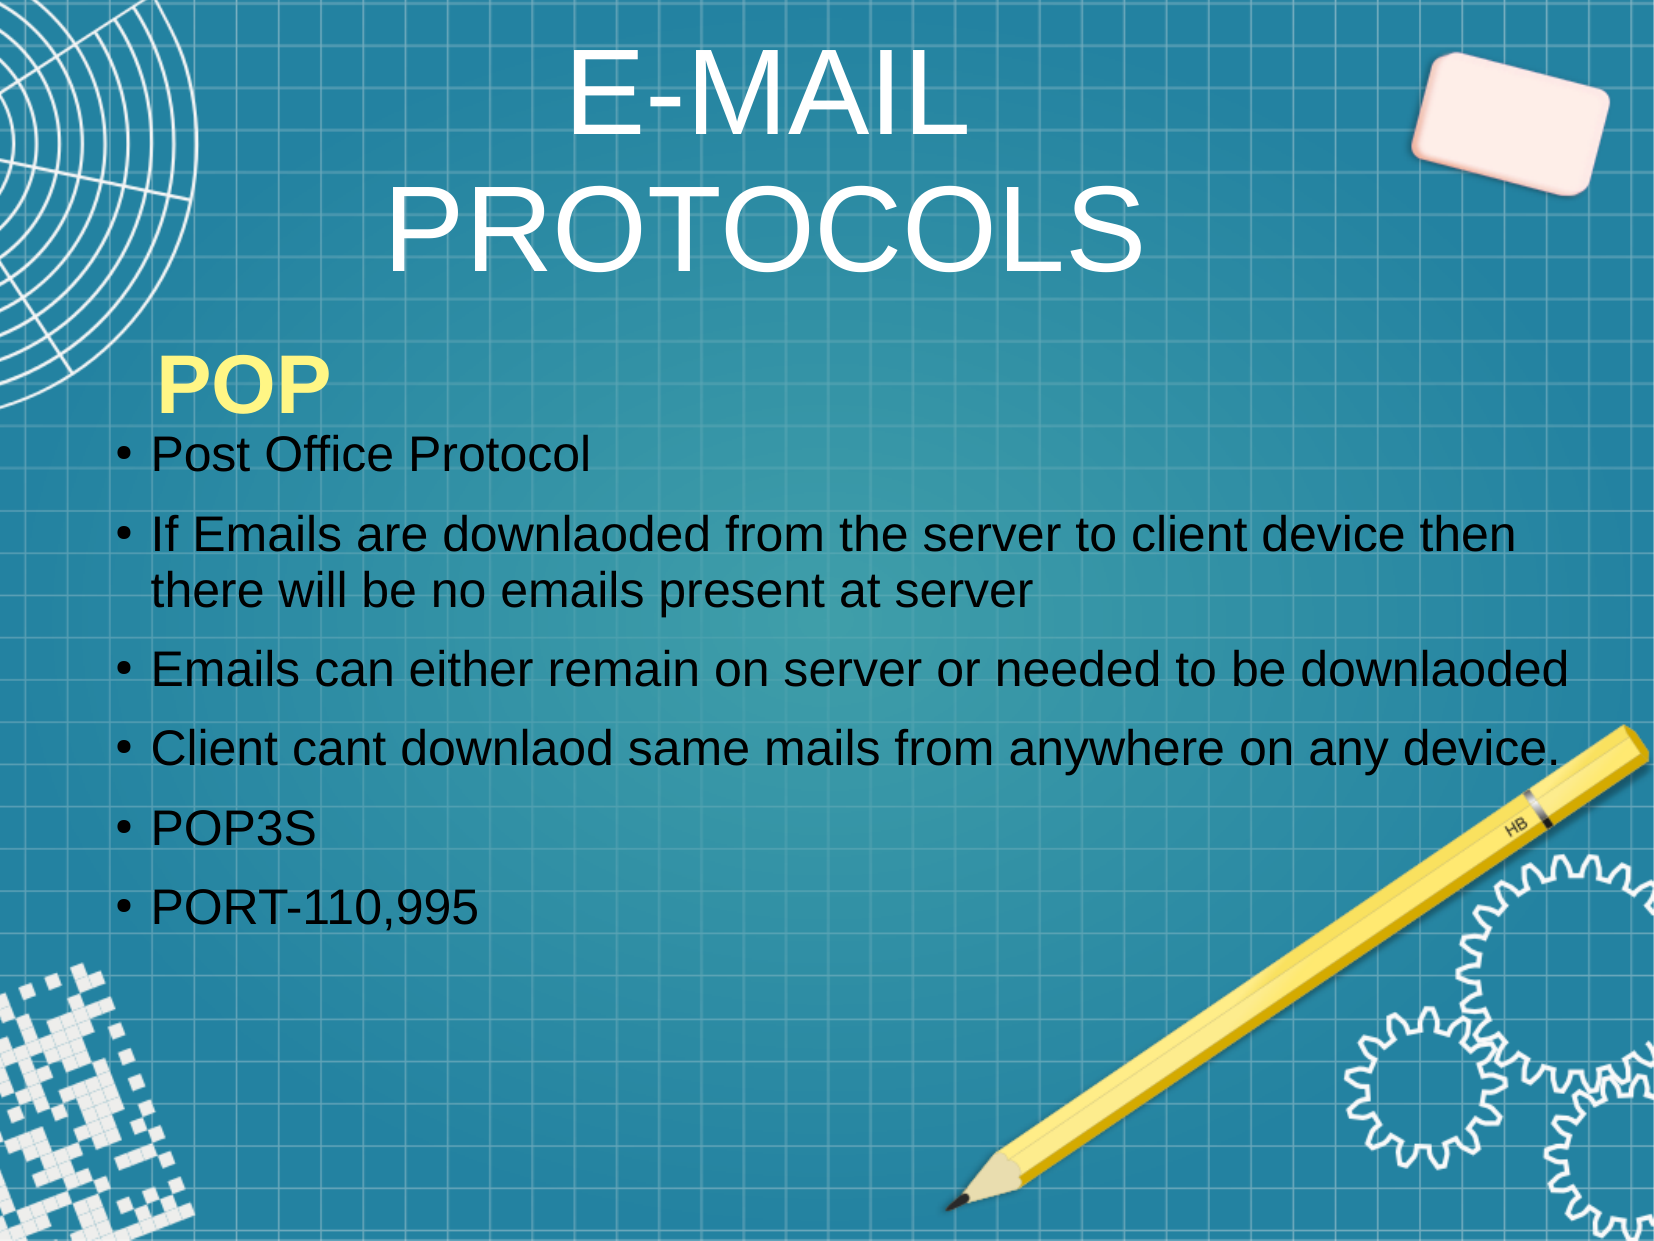

# E-MAIL PROTOCOLS
POP
Post Office Protocol
If Emails are downlaoded from the server to client device then there will be no emails present at server
Emails can either remain on server or needed to be downlaoded
Client cant downlaod same mails from anywhere on any device.
POP3S
PORT-110,995